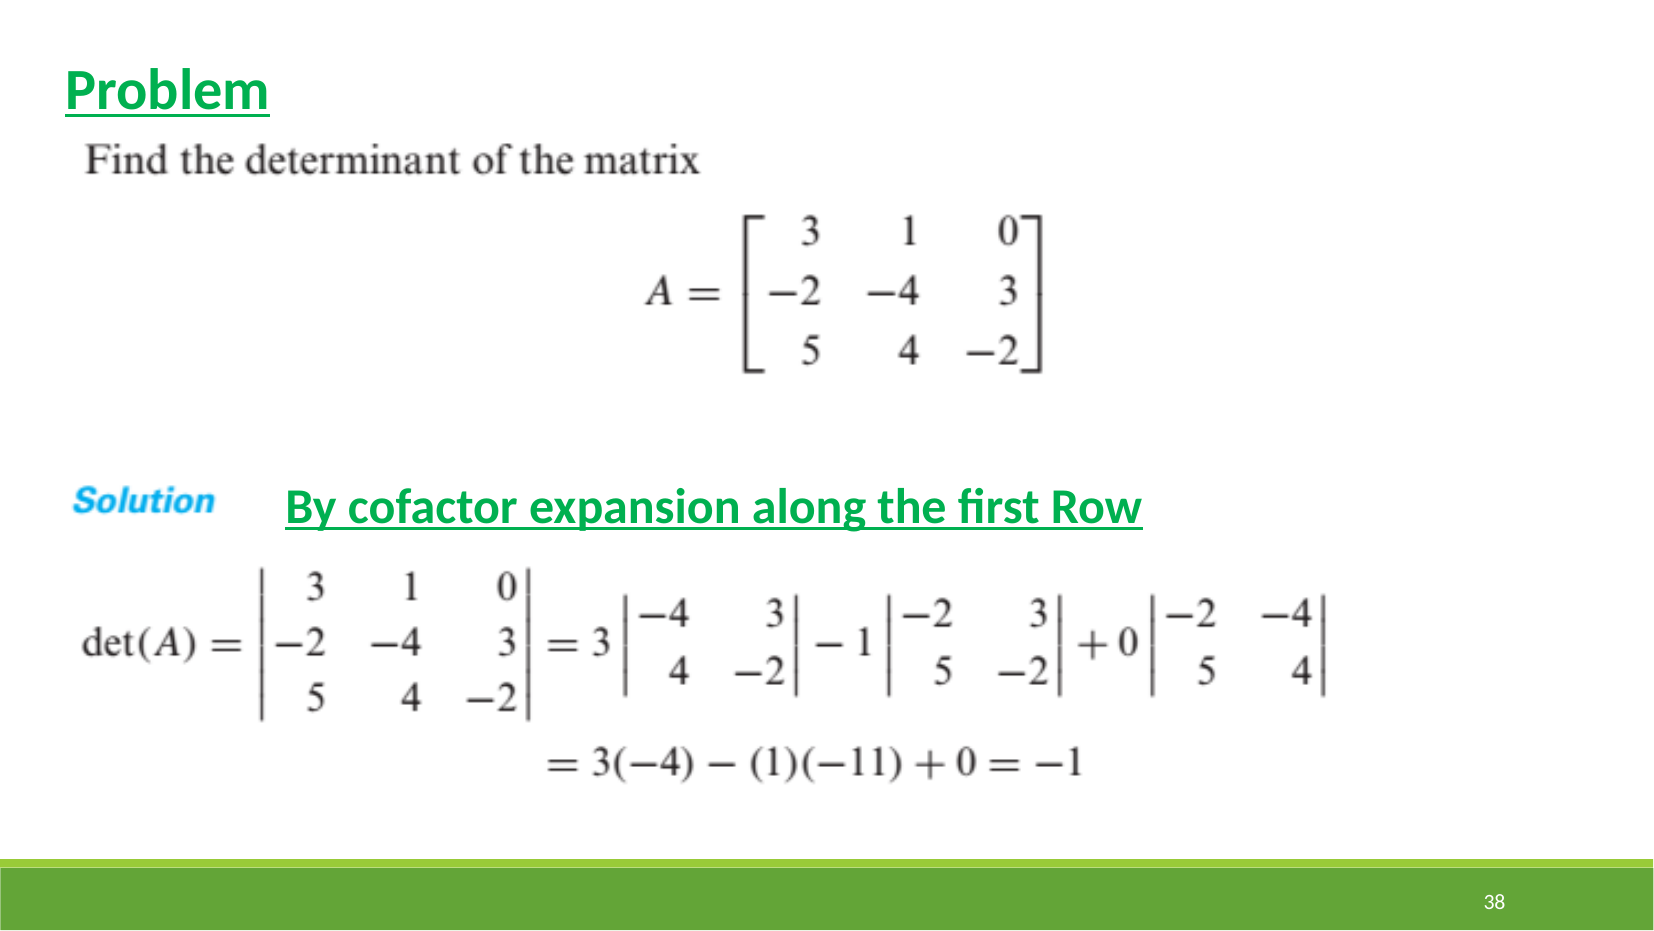

Problem
By cofactor expansion along the first Row